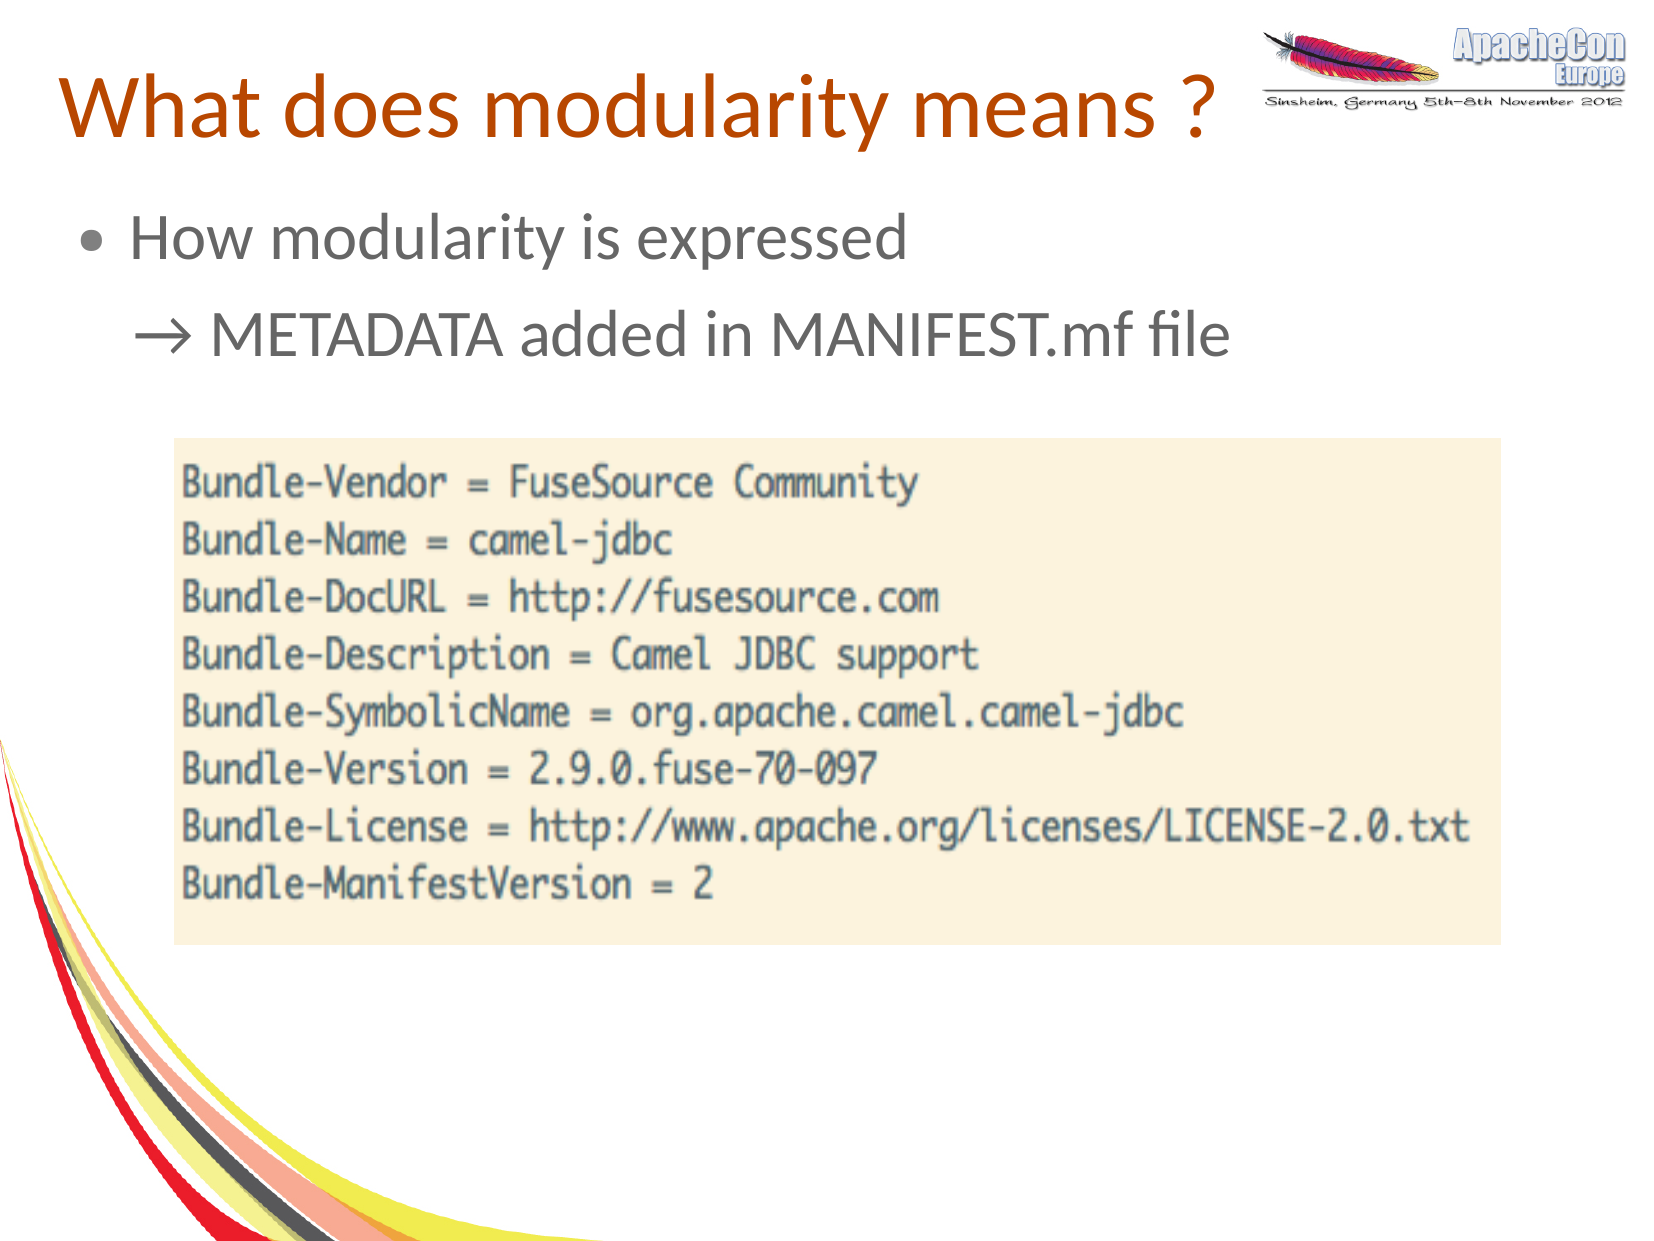

# What does modularity means ?
How modularity is expressed
 → METADATA added in MANIFEST.mf file